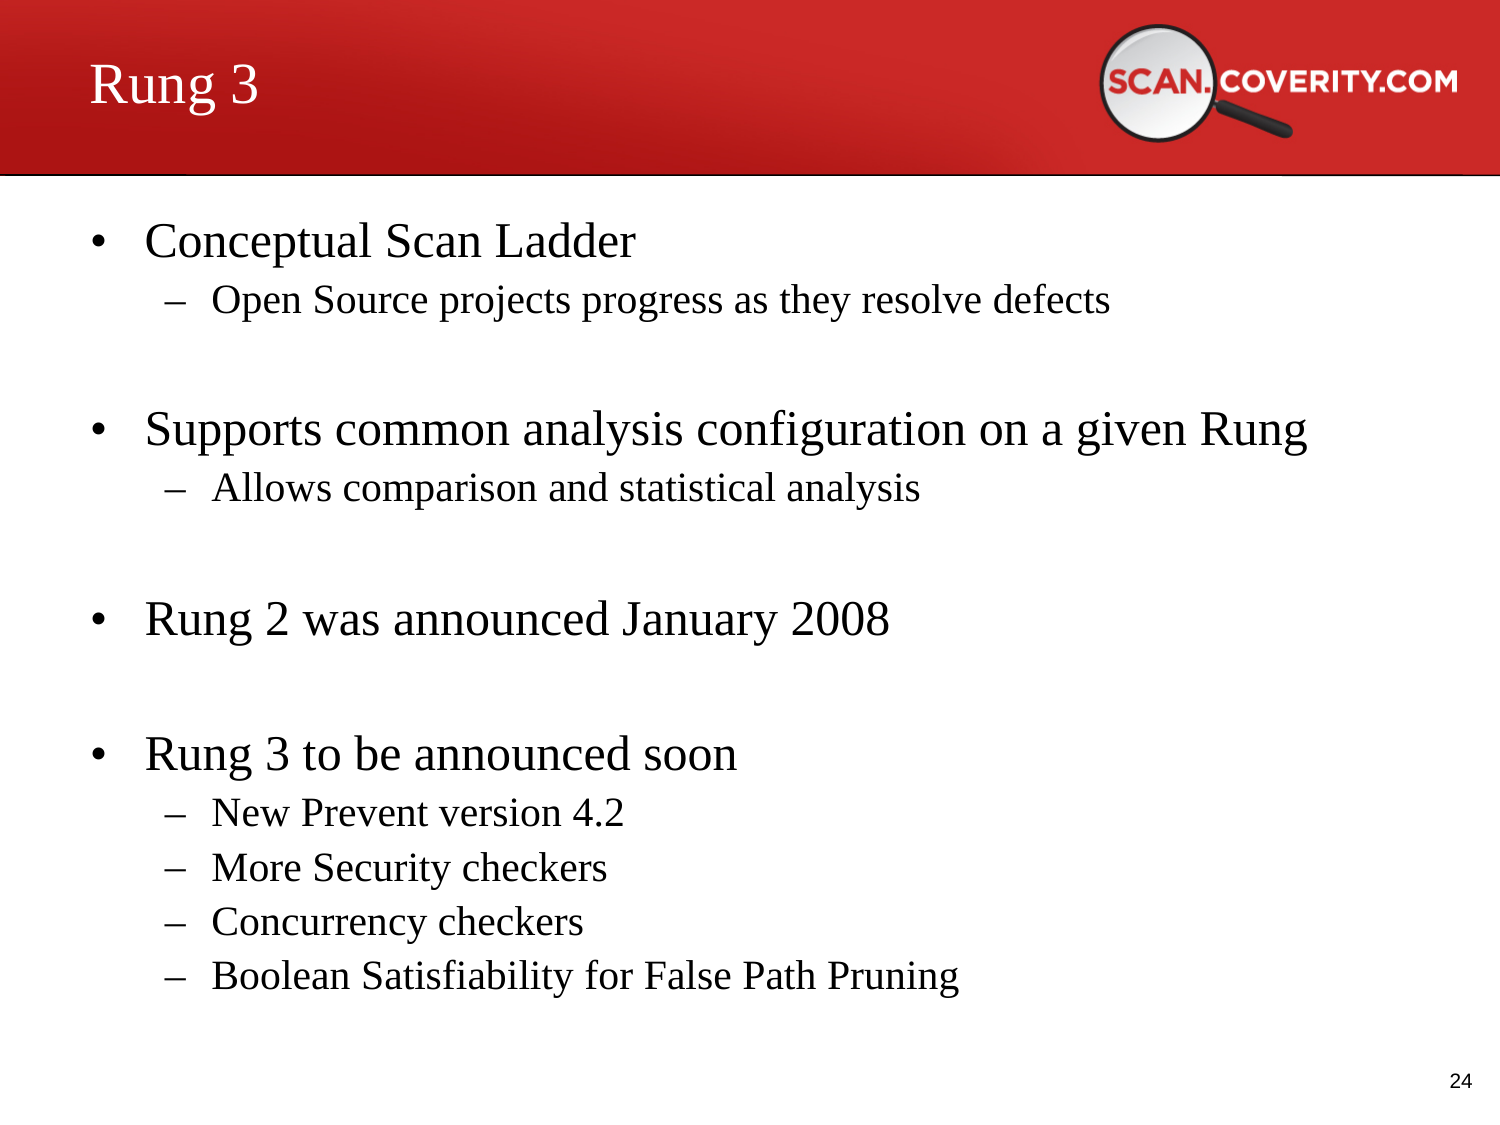

# Rung 3
 Conceptual Scan Ladder
Open Source projects progress as they resolve defects
 Supports common analysis configuration on a given Rung
Allows comparison and statistical analysis
 Rung 2 was announced January 2008
 Rung 3 to be announced soon
New Prevent version 4.2
More Security checkers
Concurrency checkers
Boolean Satisfiability for False Path Pruning
24